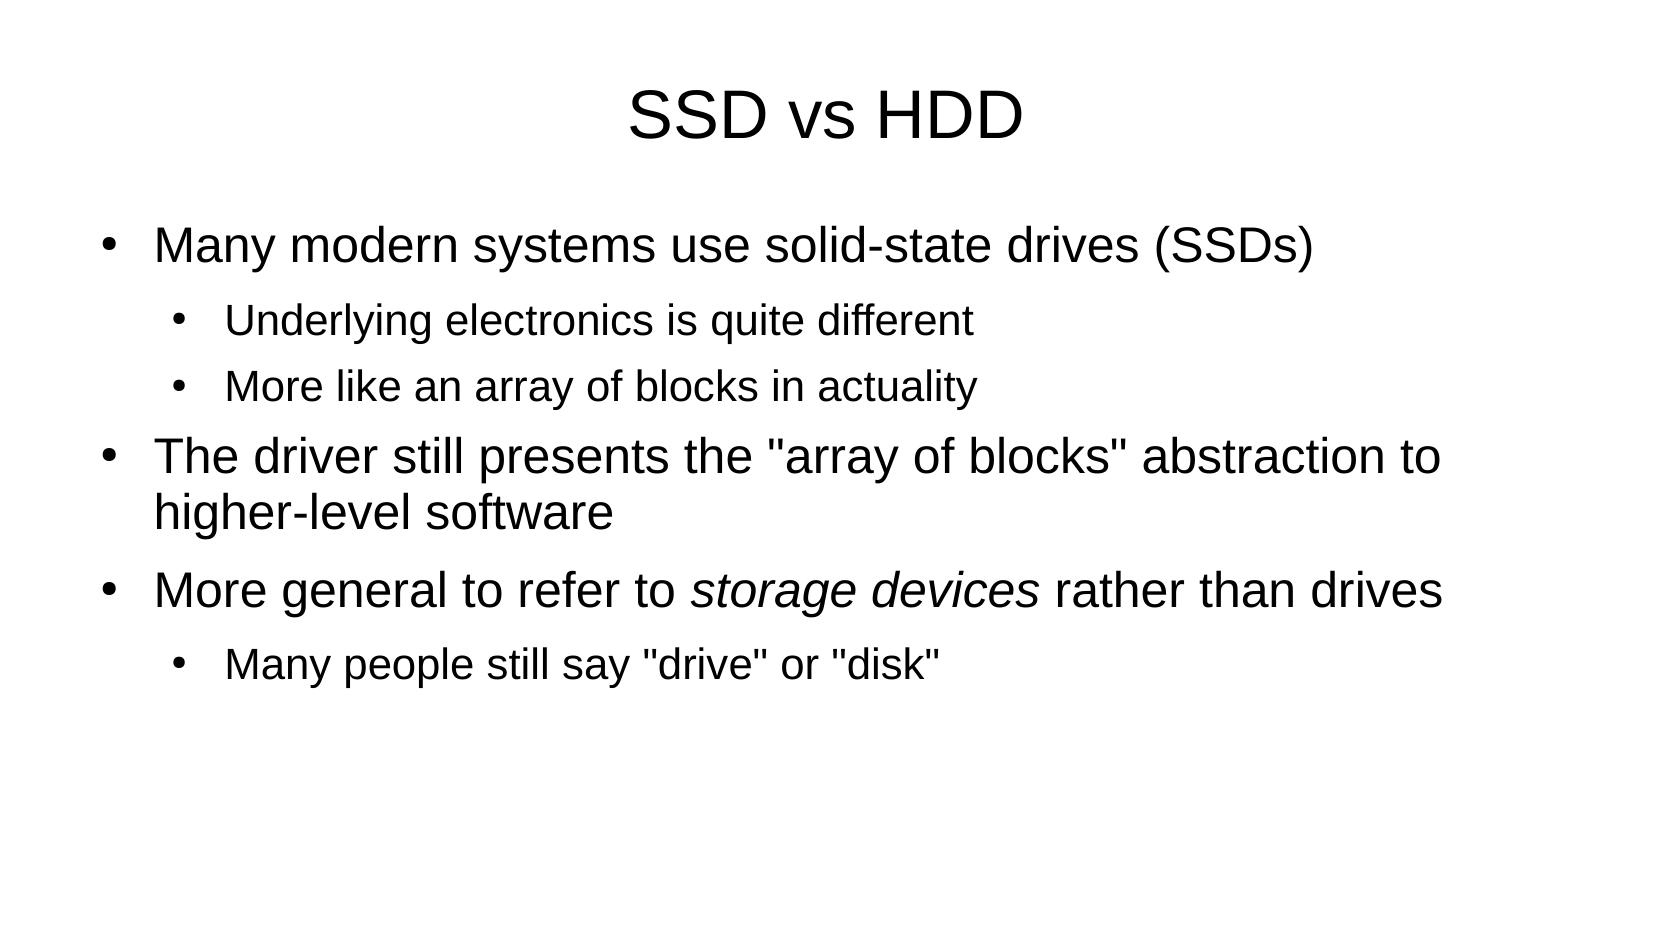

# SSD vs HDD
Many modern systems use solid-state drives (SSDs)
Underlying electronics is quite different
More like an array of blocks in actuality
The driver still presents the "array of blocks" abstraction to higher-level software
More general to refer to storage devices rather than drives
Many people still say "drive" or "disk"